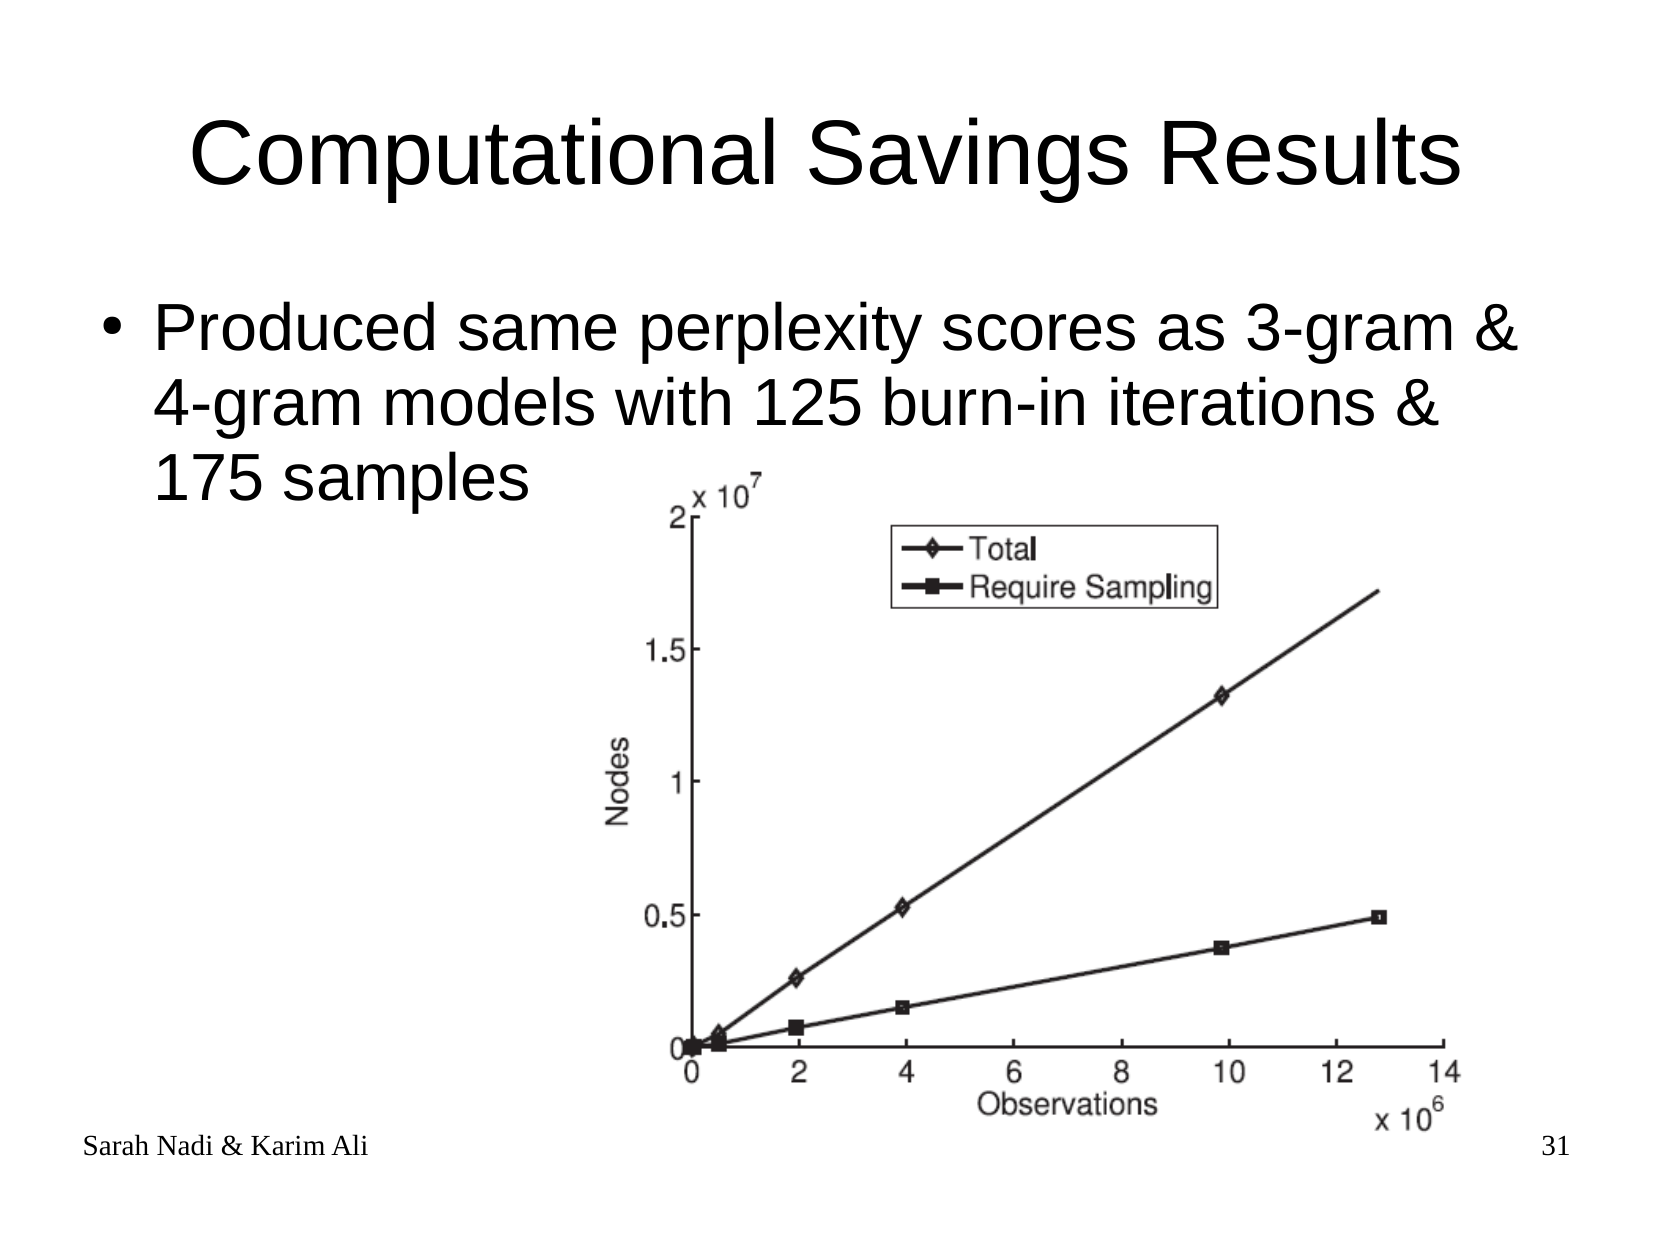

# Computational Savings Results
Produced same perplexity scores as 3-gram & 4-gram models with 125 burn-in iterations & 175 samples
Sarah Nadi & Karim Ali
31